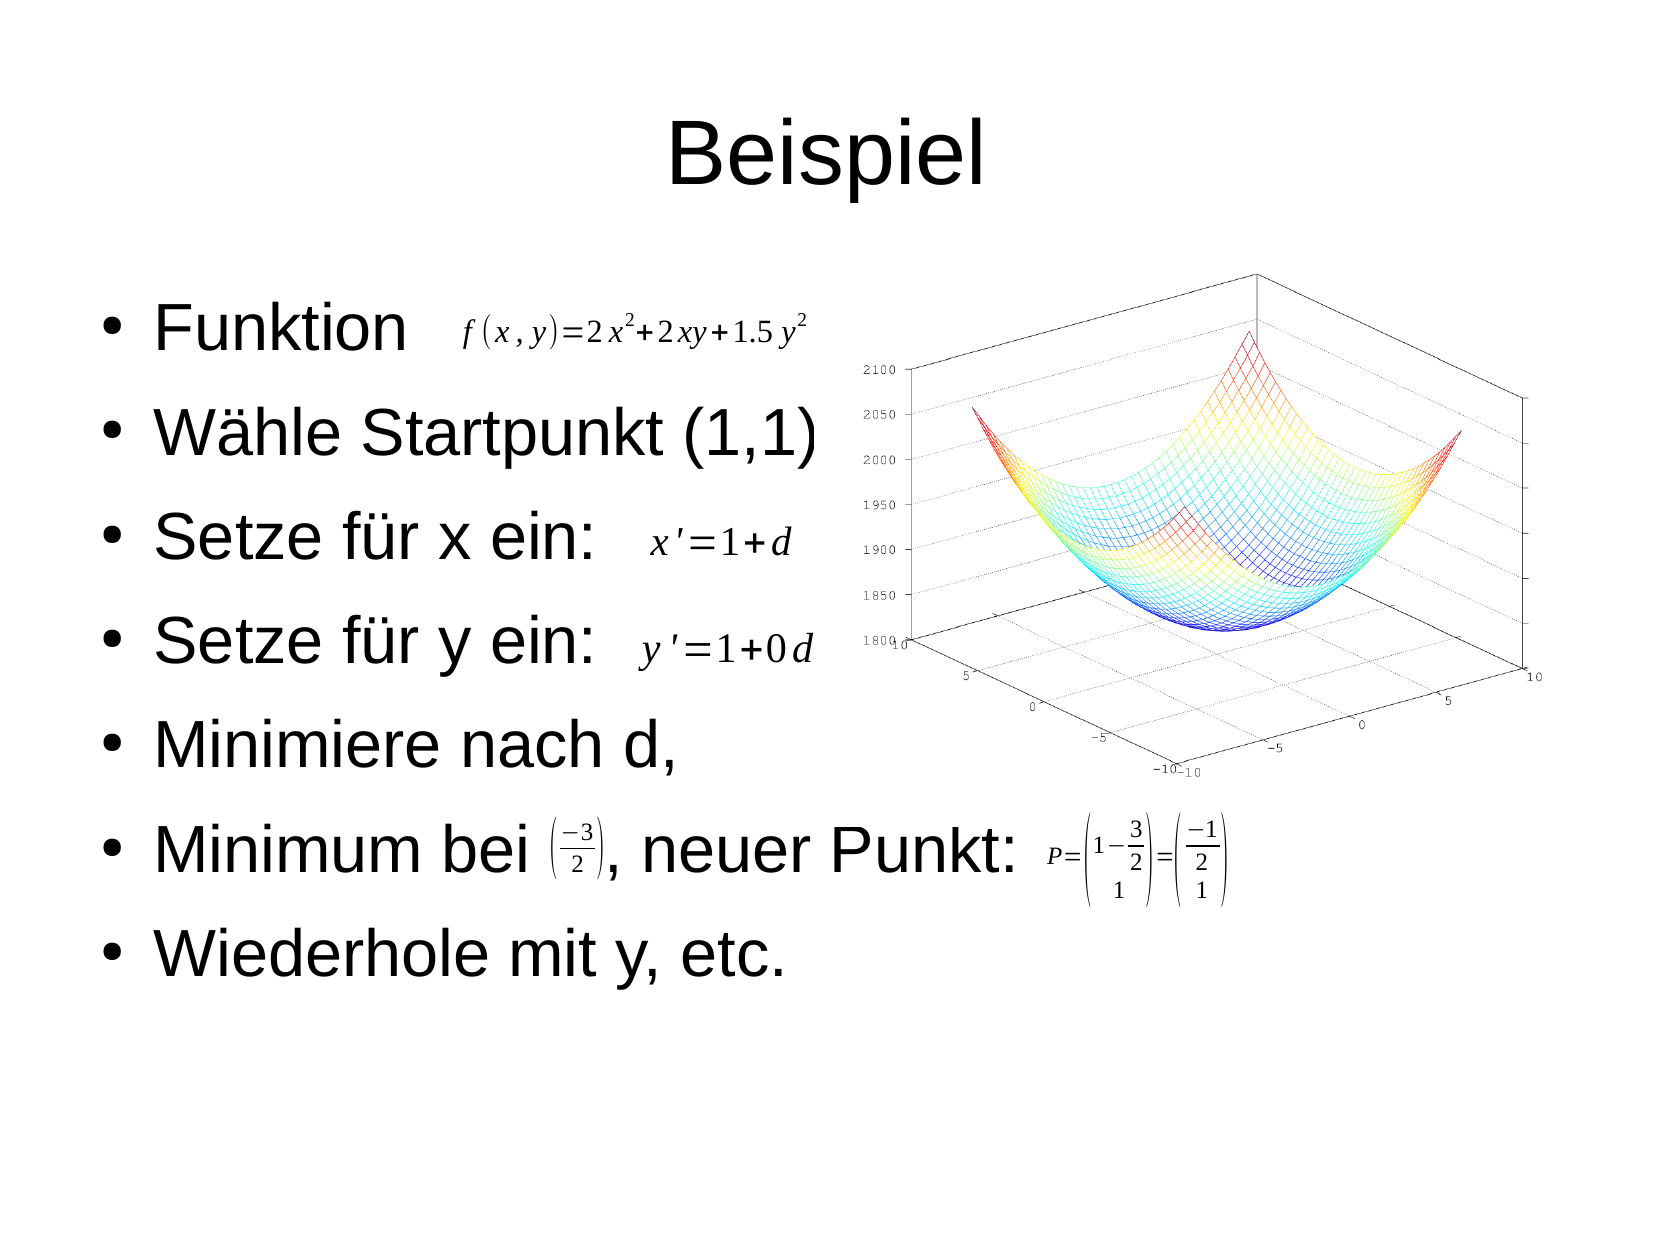

# Beispiel
Funktion
Wähle Startpunkt (1,1)
Setze für x ein:
Setze für y ein:
Minimiere nach d,
Minimum bei , neuer Punkt:
Wiederhole mit y, etc.